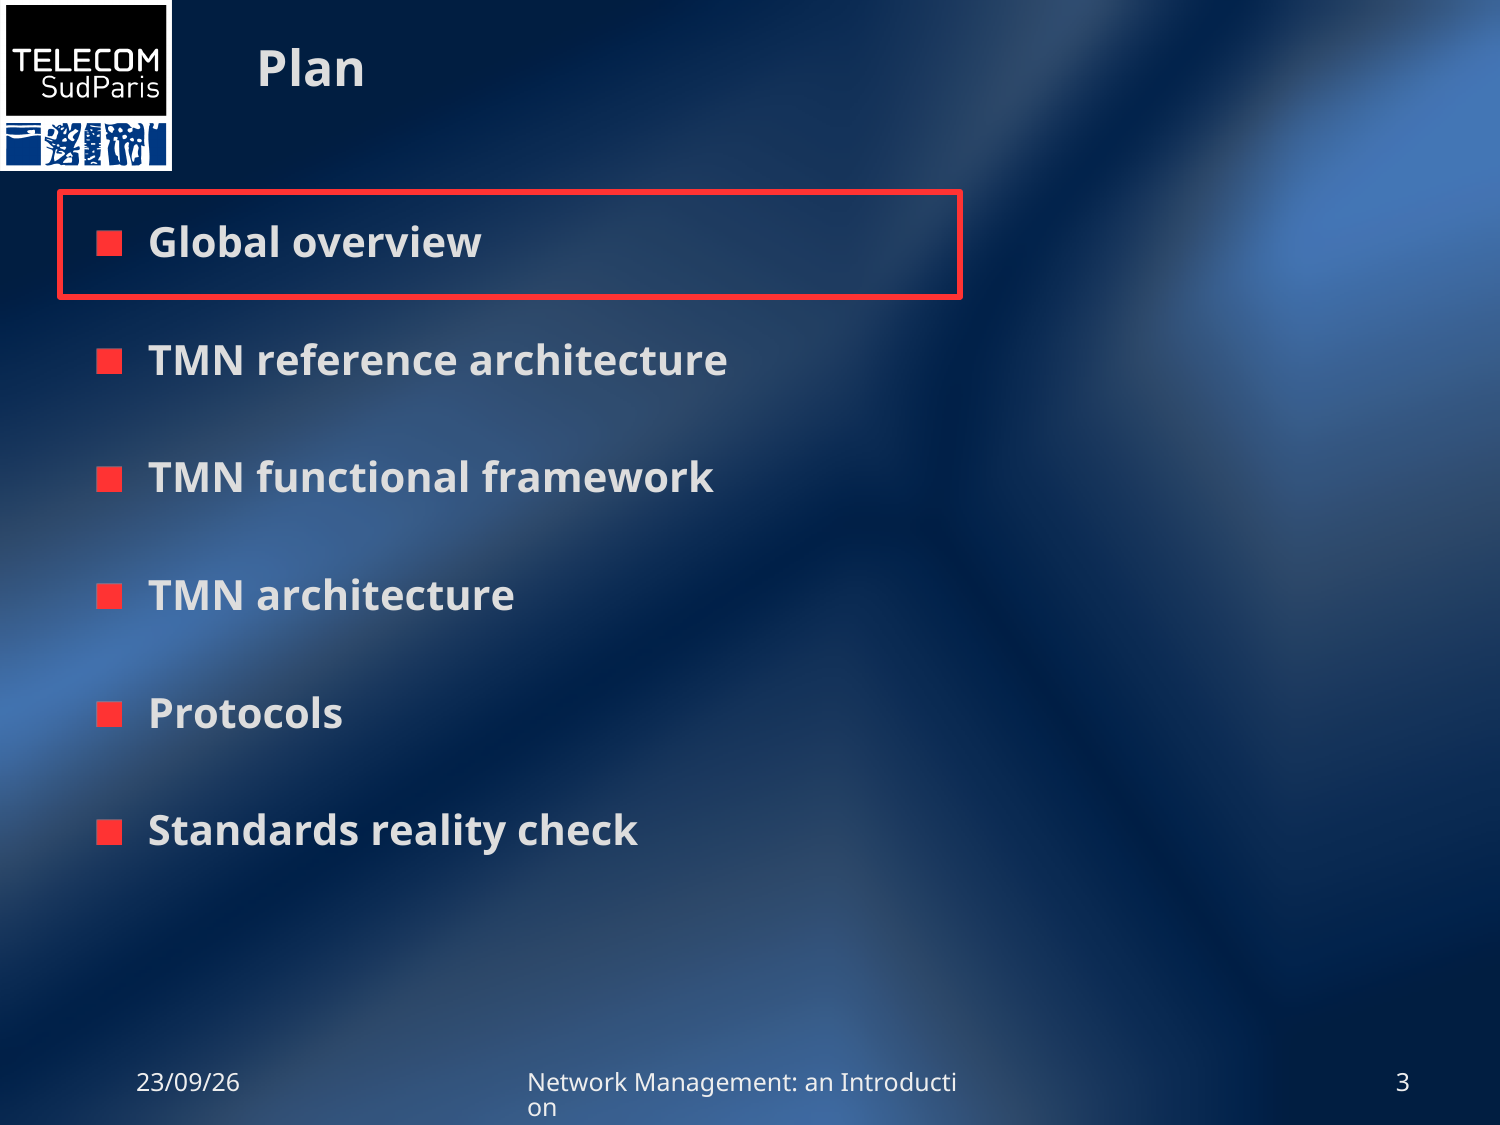

# Plan
Global overview
TMN reference architecture
TMN functional framework
TMN architecture
Protocols
Standards reality check
Network Management: an Introduction
3